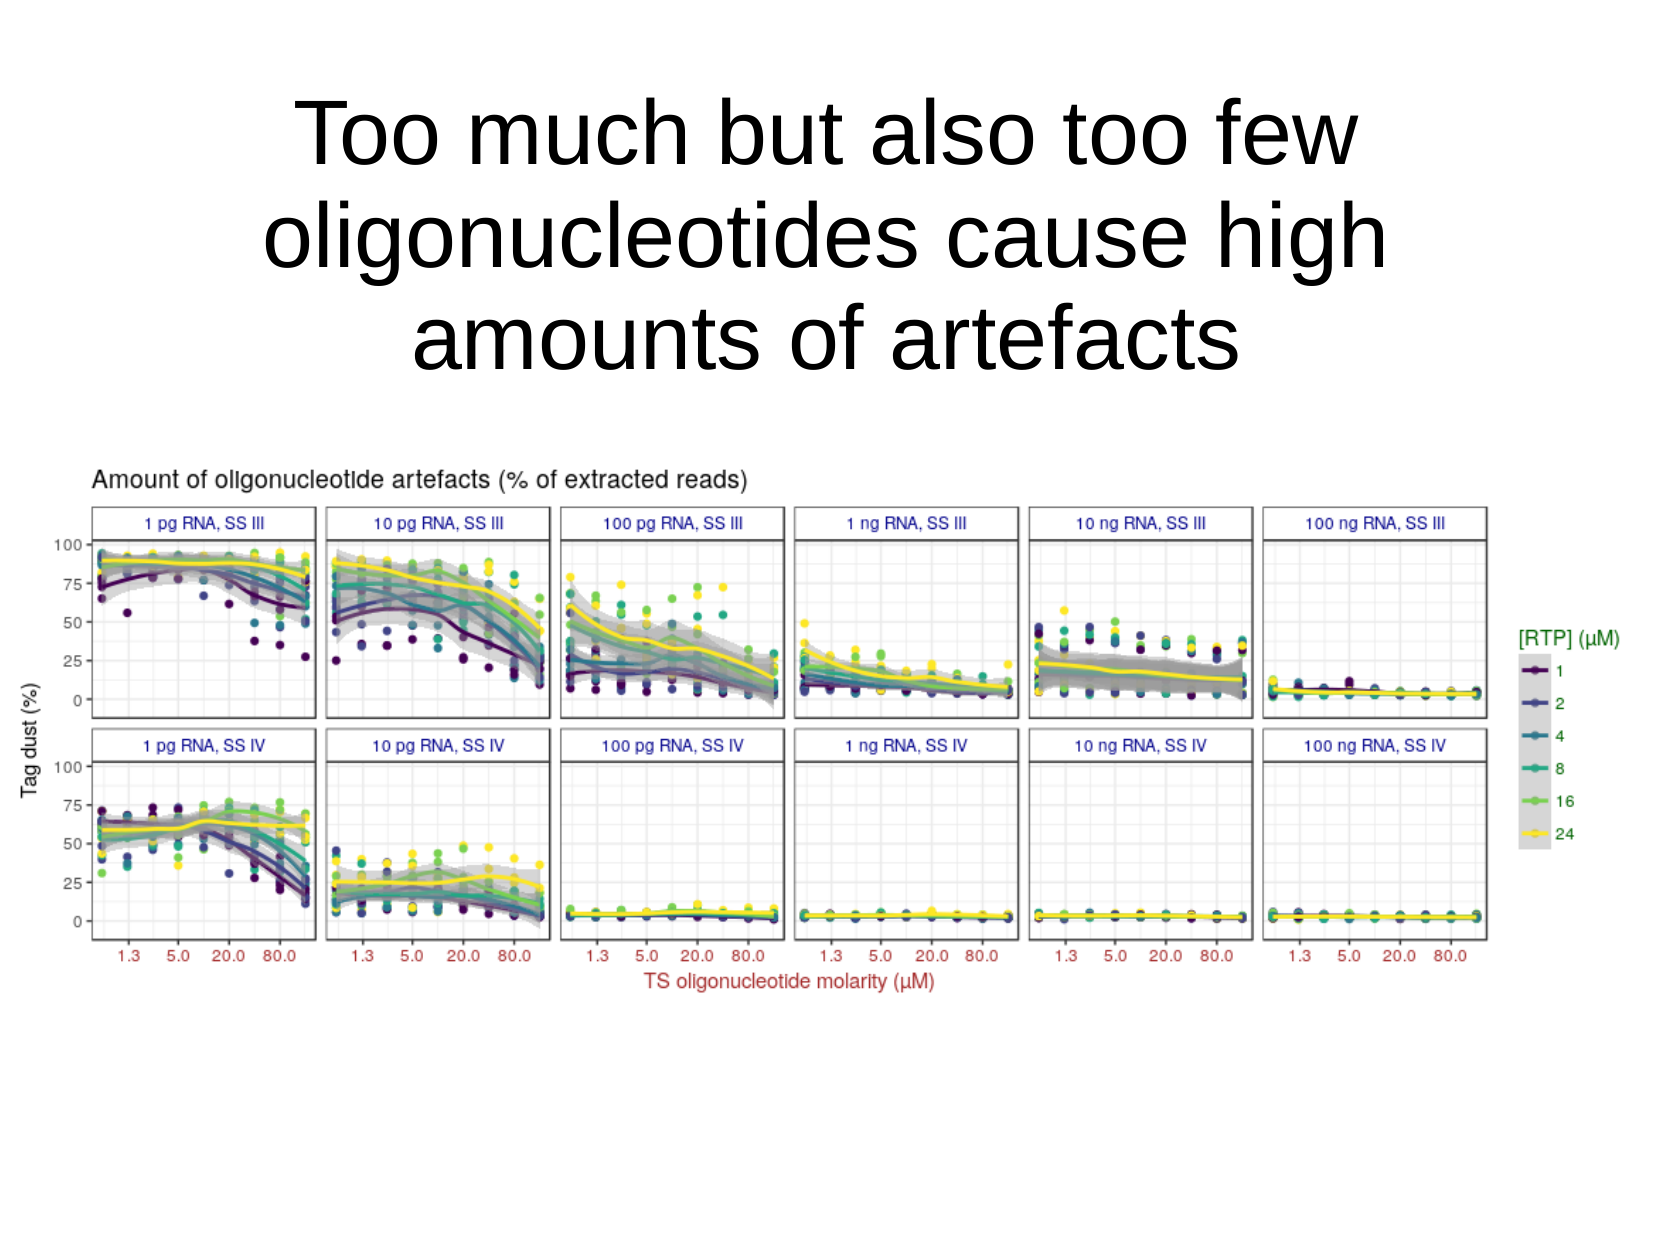

# Too much but also too few oligonucleotides cause high amounts of artefacts